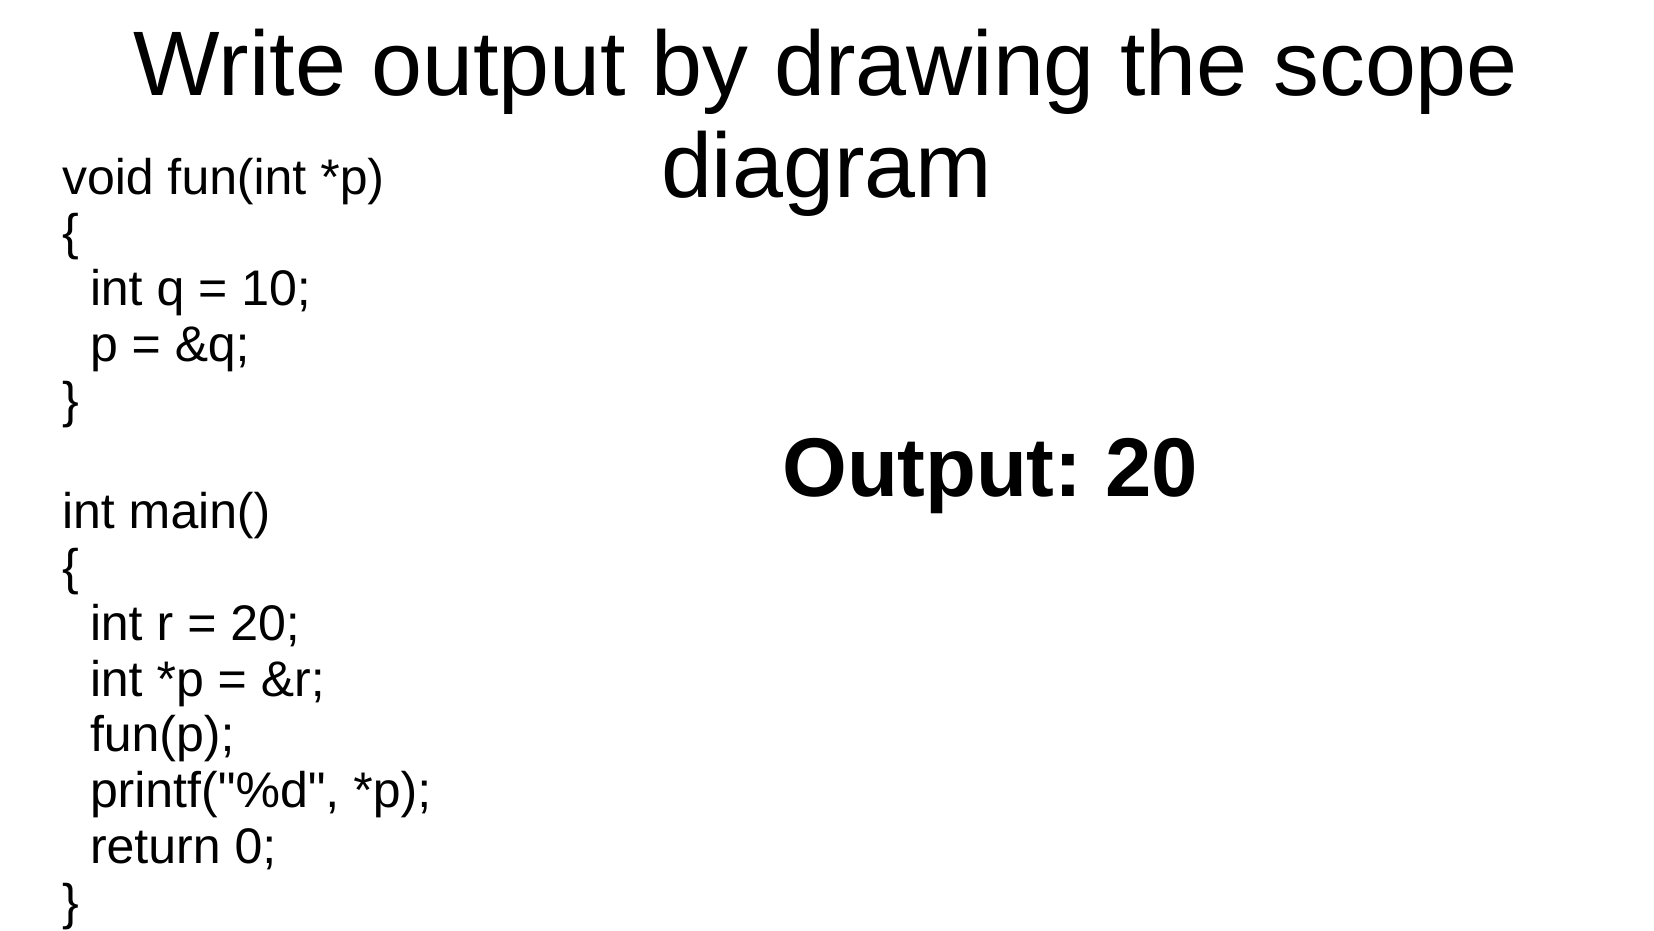

# Write output by drawing the scope diagram
void fun(int *p)
{
 int q = 10;
 p = &q;
}
int main()
{
 int r = 20;
 int *p = &r;
 fun(p);
 printf("%d", *p);
 return 0;
}
Output: 20